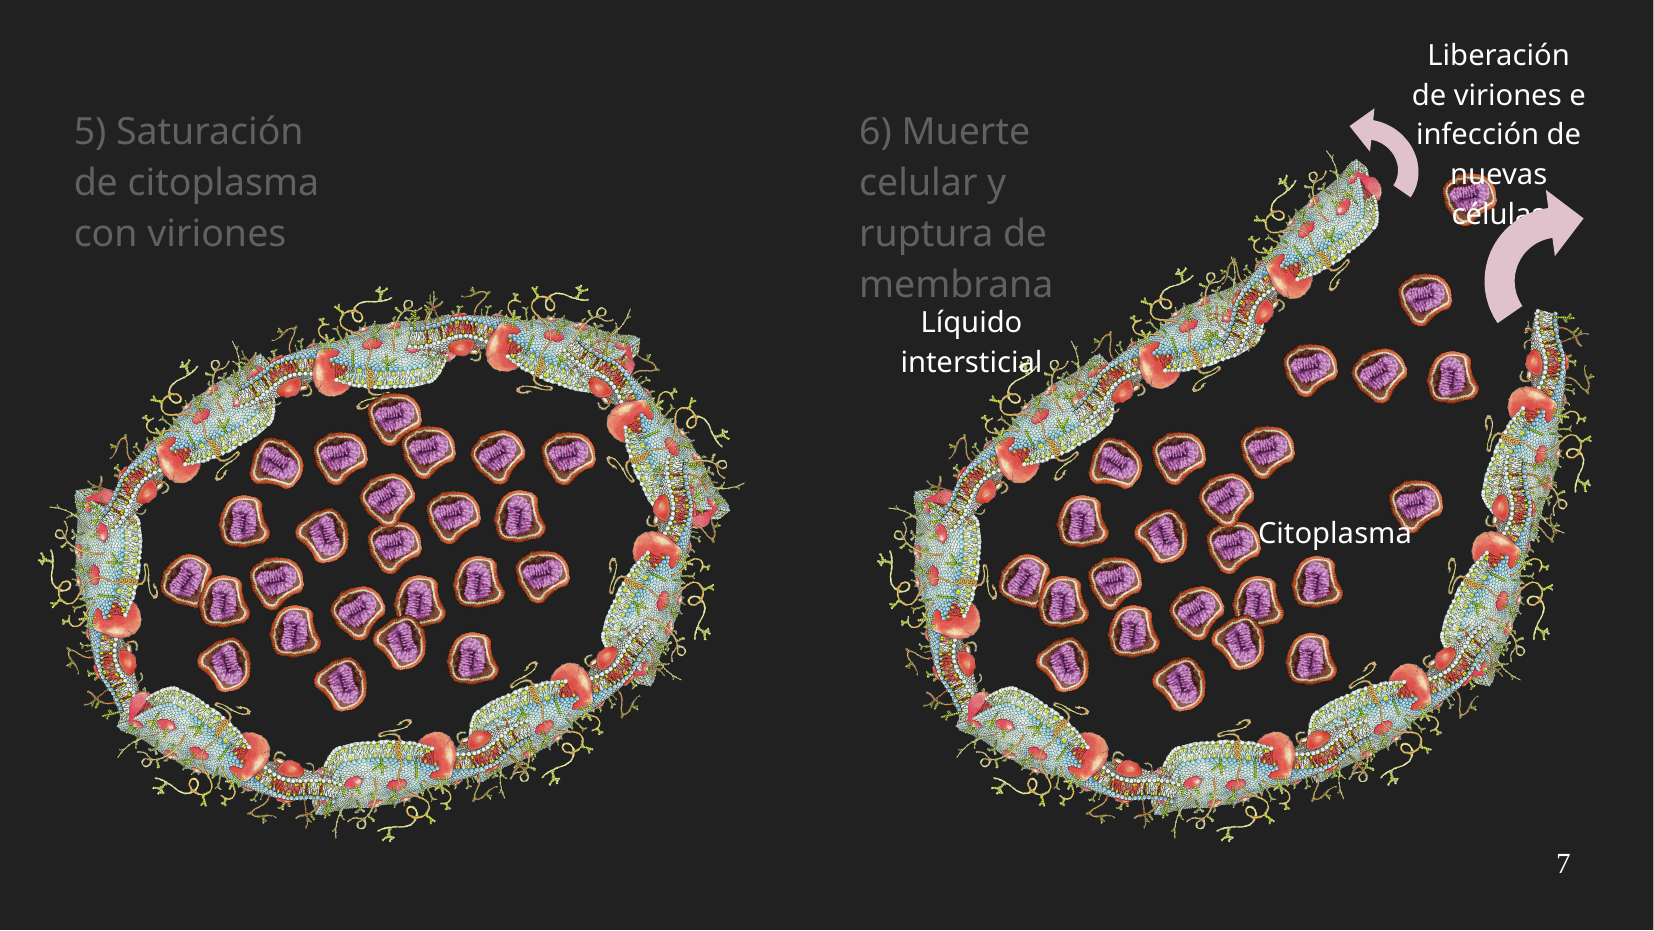

Liberación de viriones e infección de nuevas células
5) Saturación de citoplasma con viriones
6) Muerte celular y ruptura de membrana
Líquido intersticial
Citoplasma
7